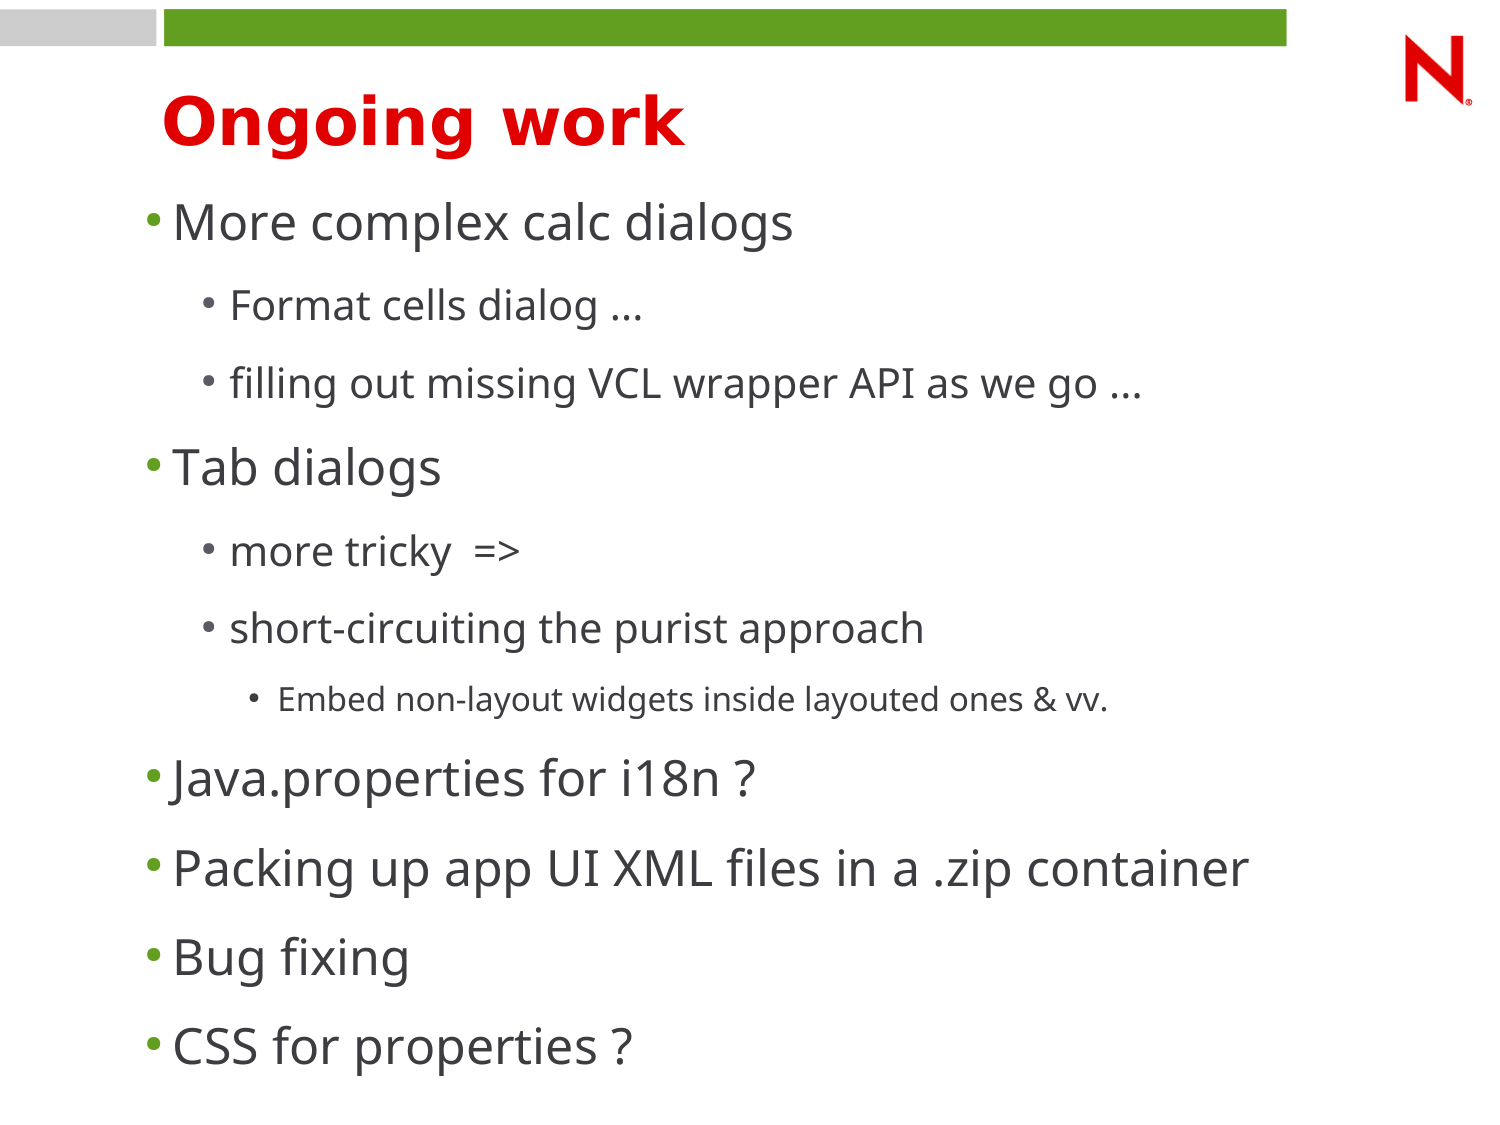

# Ongoing work
More complex calc dialogs
Format cells dialog ...
filling out missing VCL wrapper API as we go ...
Tab dialogs
more tricky =>
short-circuiting the purist approach
Embed non-layout widgets inside layouted ones & vv.
Java.properties for i18n ?
Packing up app UI XML files in a .zip container
Bug fixing
CSS for properties ?